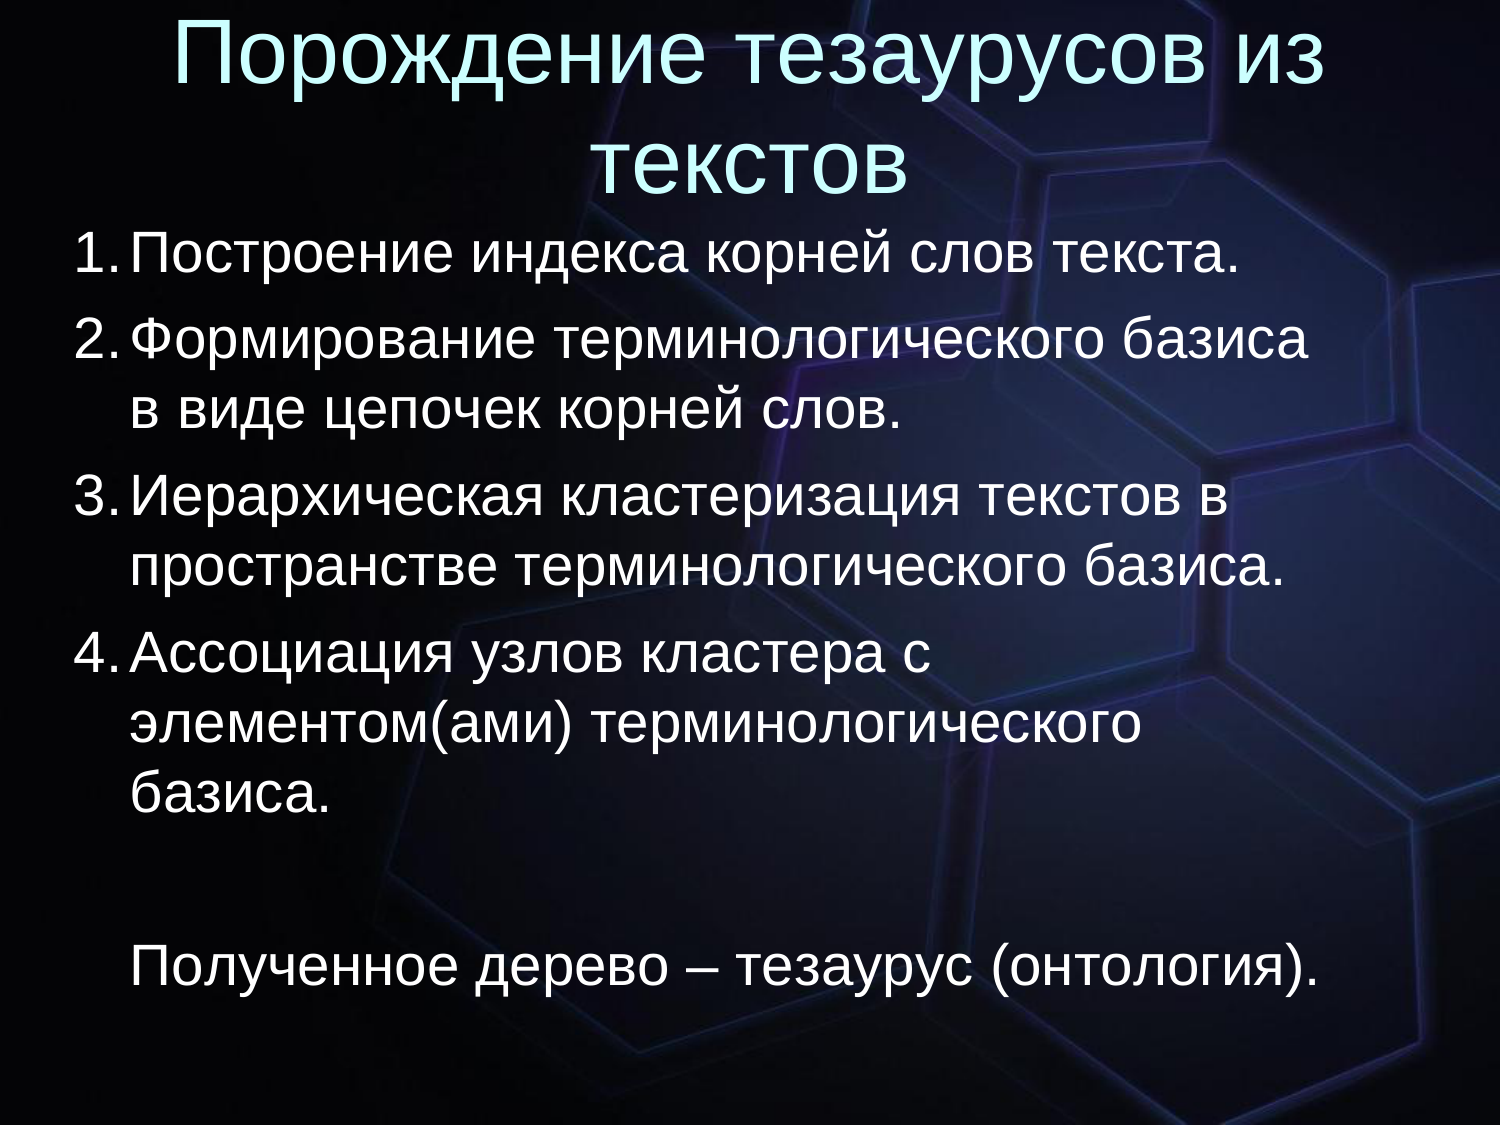

# Порождение тезаурусов из текстов
Построение индекса корней слов текста.
Формирование терминологического базиса в виде цепочек корней слов.
Иерархическая кластеризация текстов в пространстве терминологического базиса.
Ассоциация узлов кластера с элементом(ами) терминологического базиса.
Полученное дерево – тезаурус (онтология).